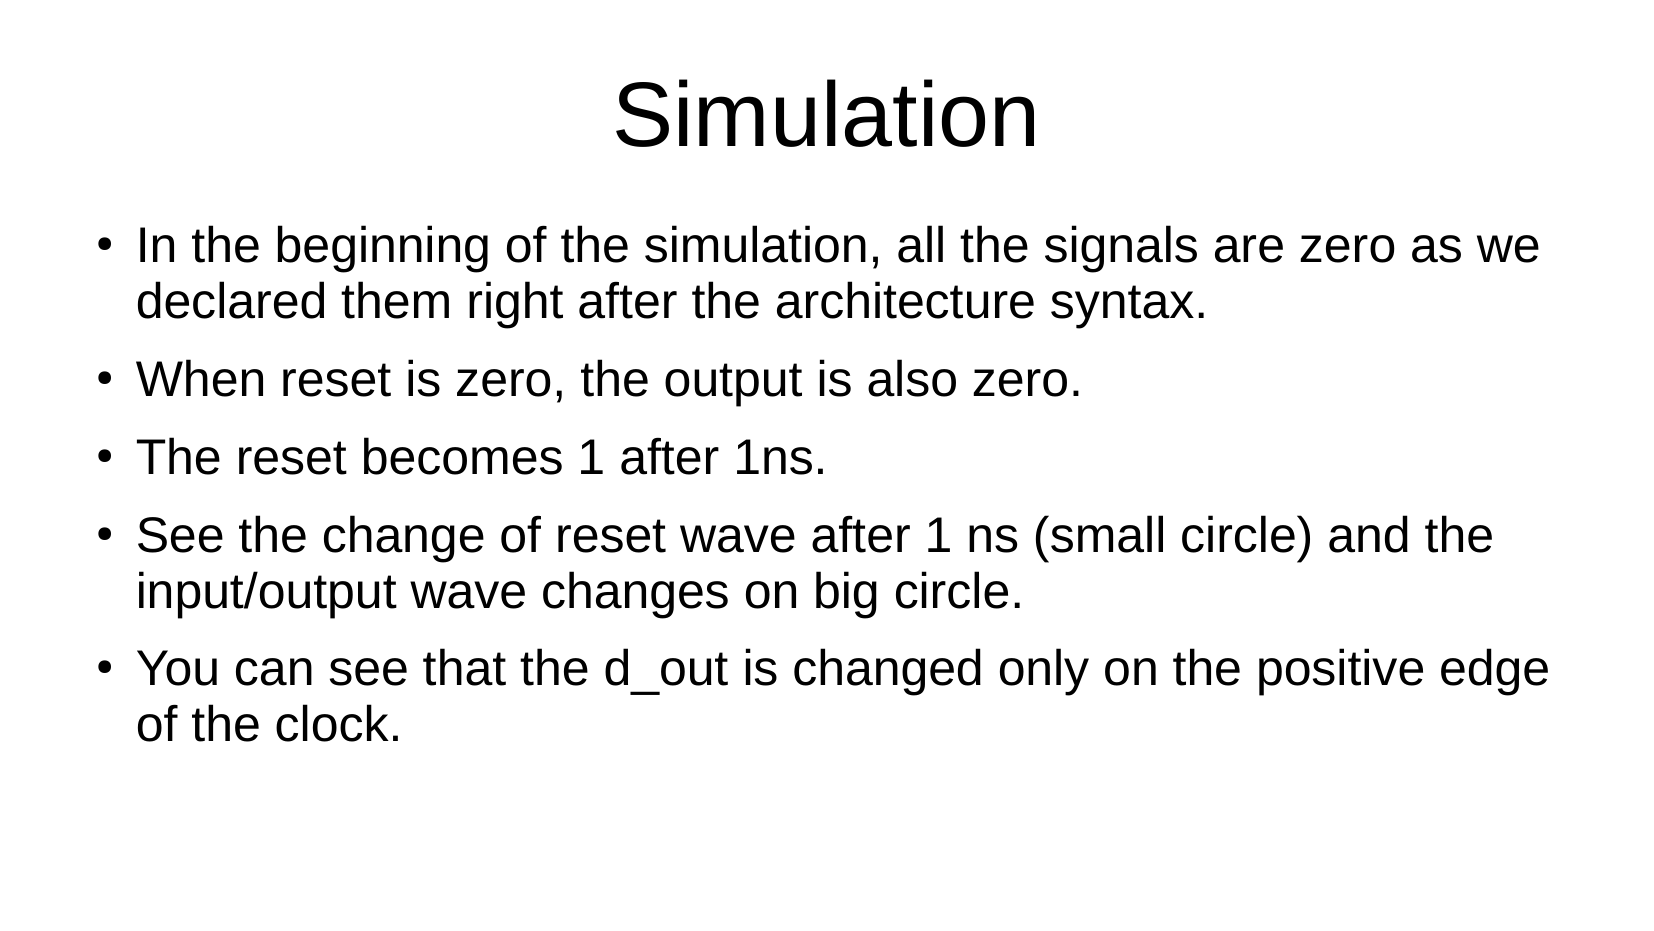

# Simulation
In the beginning of the simulation, all the signals are zero as we declared them right after the architecture syntax.
When reset is zero, the output is also zero.
The reset becomes 1 after 1ns.
See the change of reset wave after 1 ns (small circle) and the input/output wave changes on big circle.
You can see that the d_out is changed only on the positive edge of the clock.